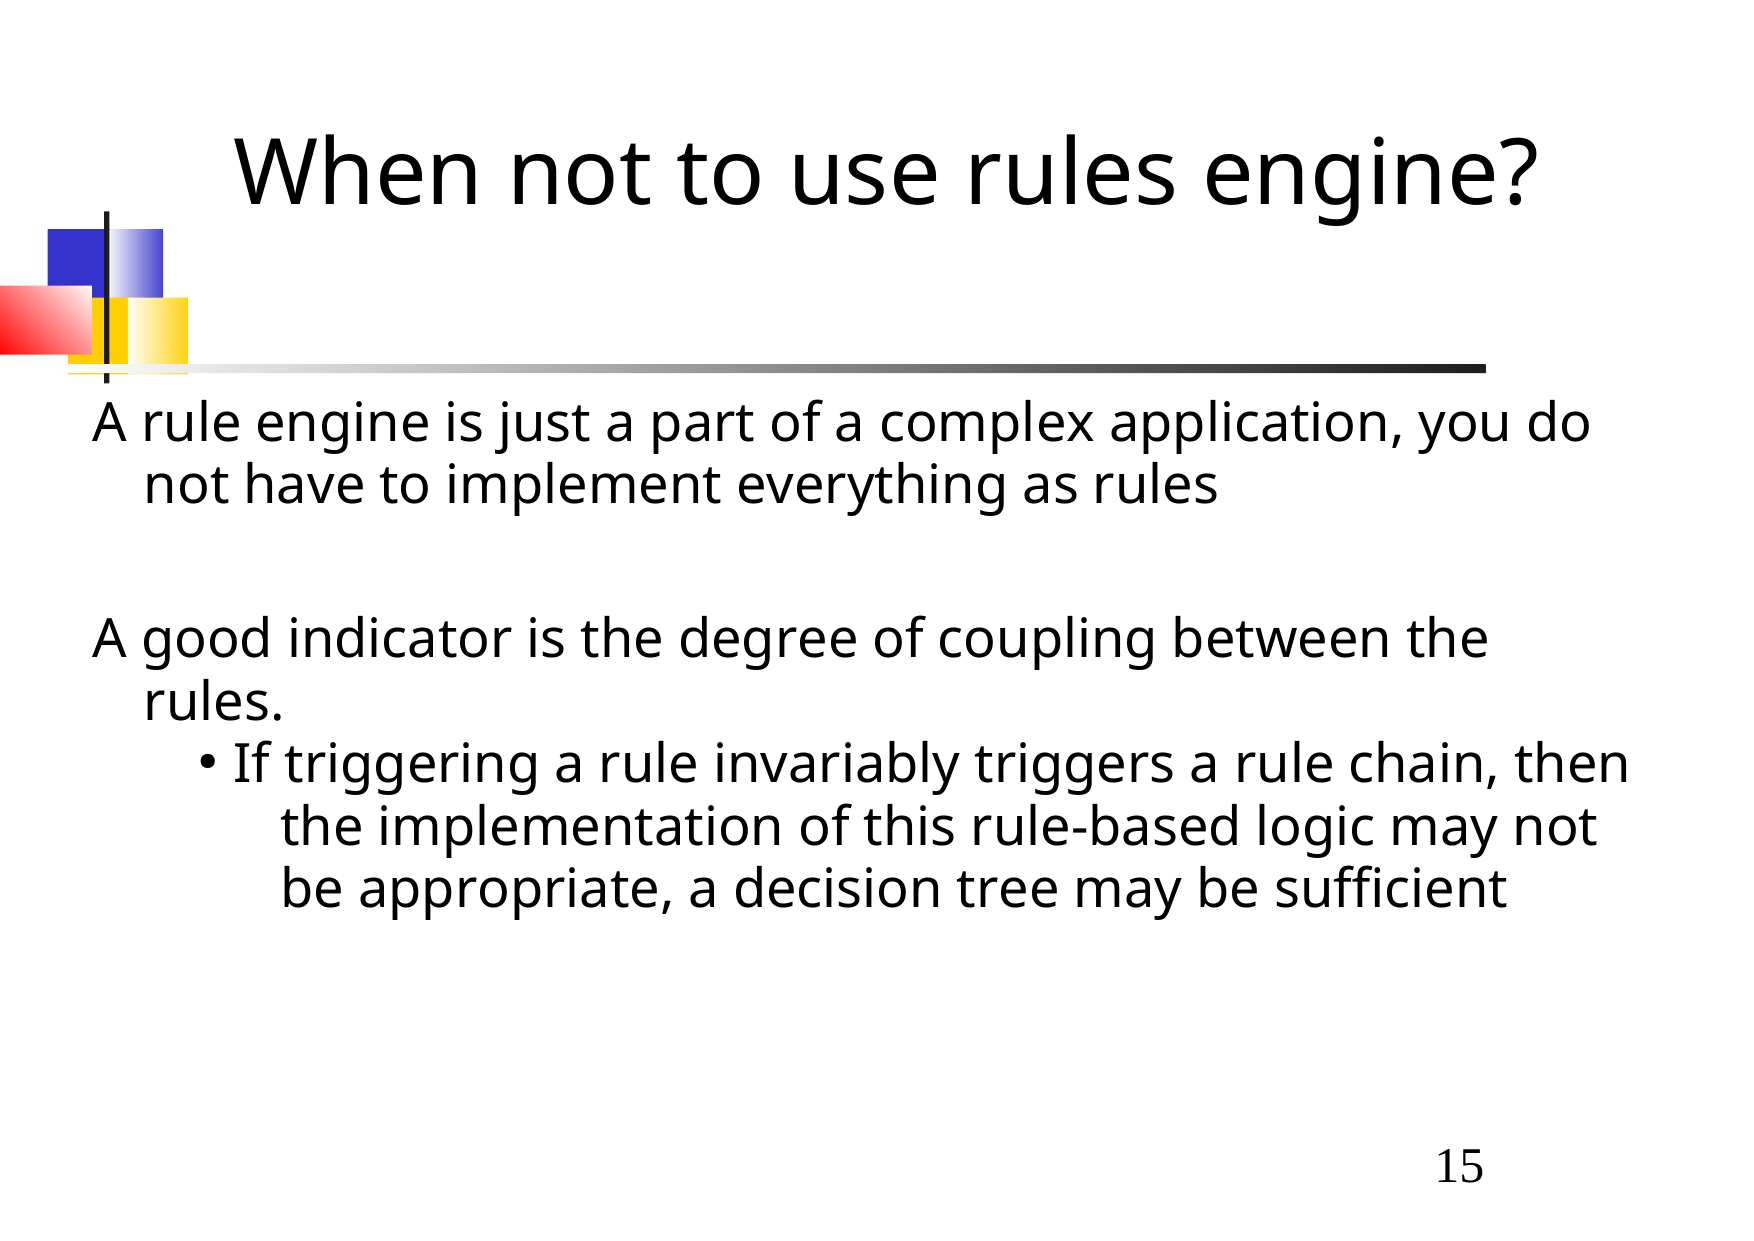

# When not to use rules engine?
A rule engine is just a part of a complex application, you do not have to implement everything as rules
A good indicator is the degree of coupling between the rules.
If triggering a rule invariably triggers a rule chain, then the implementation of this rule-based logic may not be appropriate, a decision tree may be sufficient